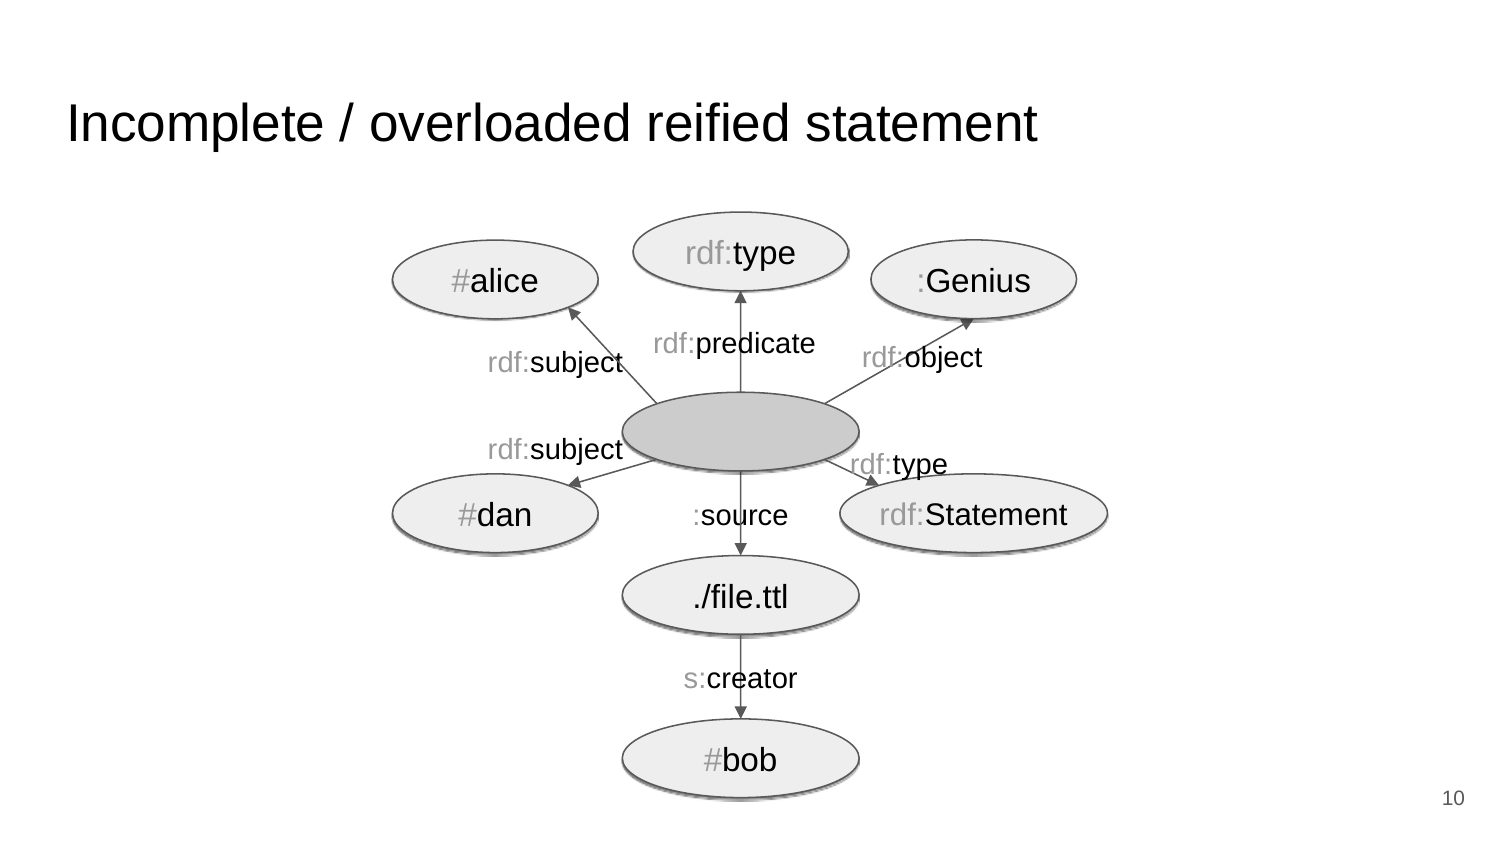

# Incomplete / overloaded reified statement
rdf:type
:Genius
#alice
rdf:predicate
rdf:object
rdf:subject
rdf:subject
rdf:type
#dan
rdf:Statement
:source
./file.ttl
s:creator
#bob